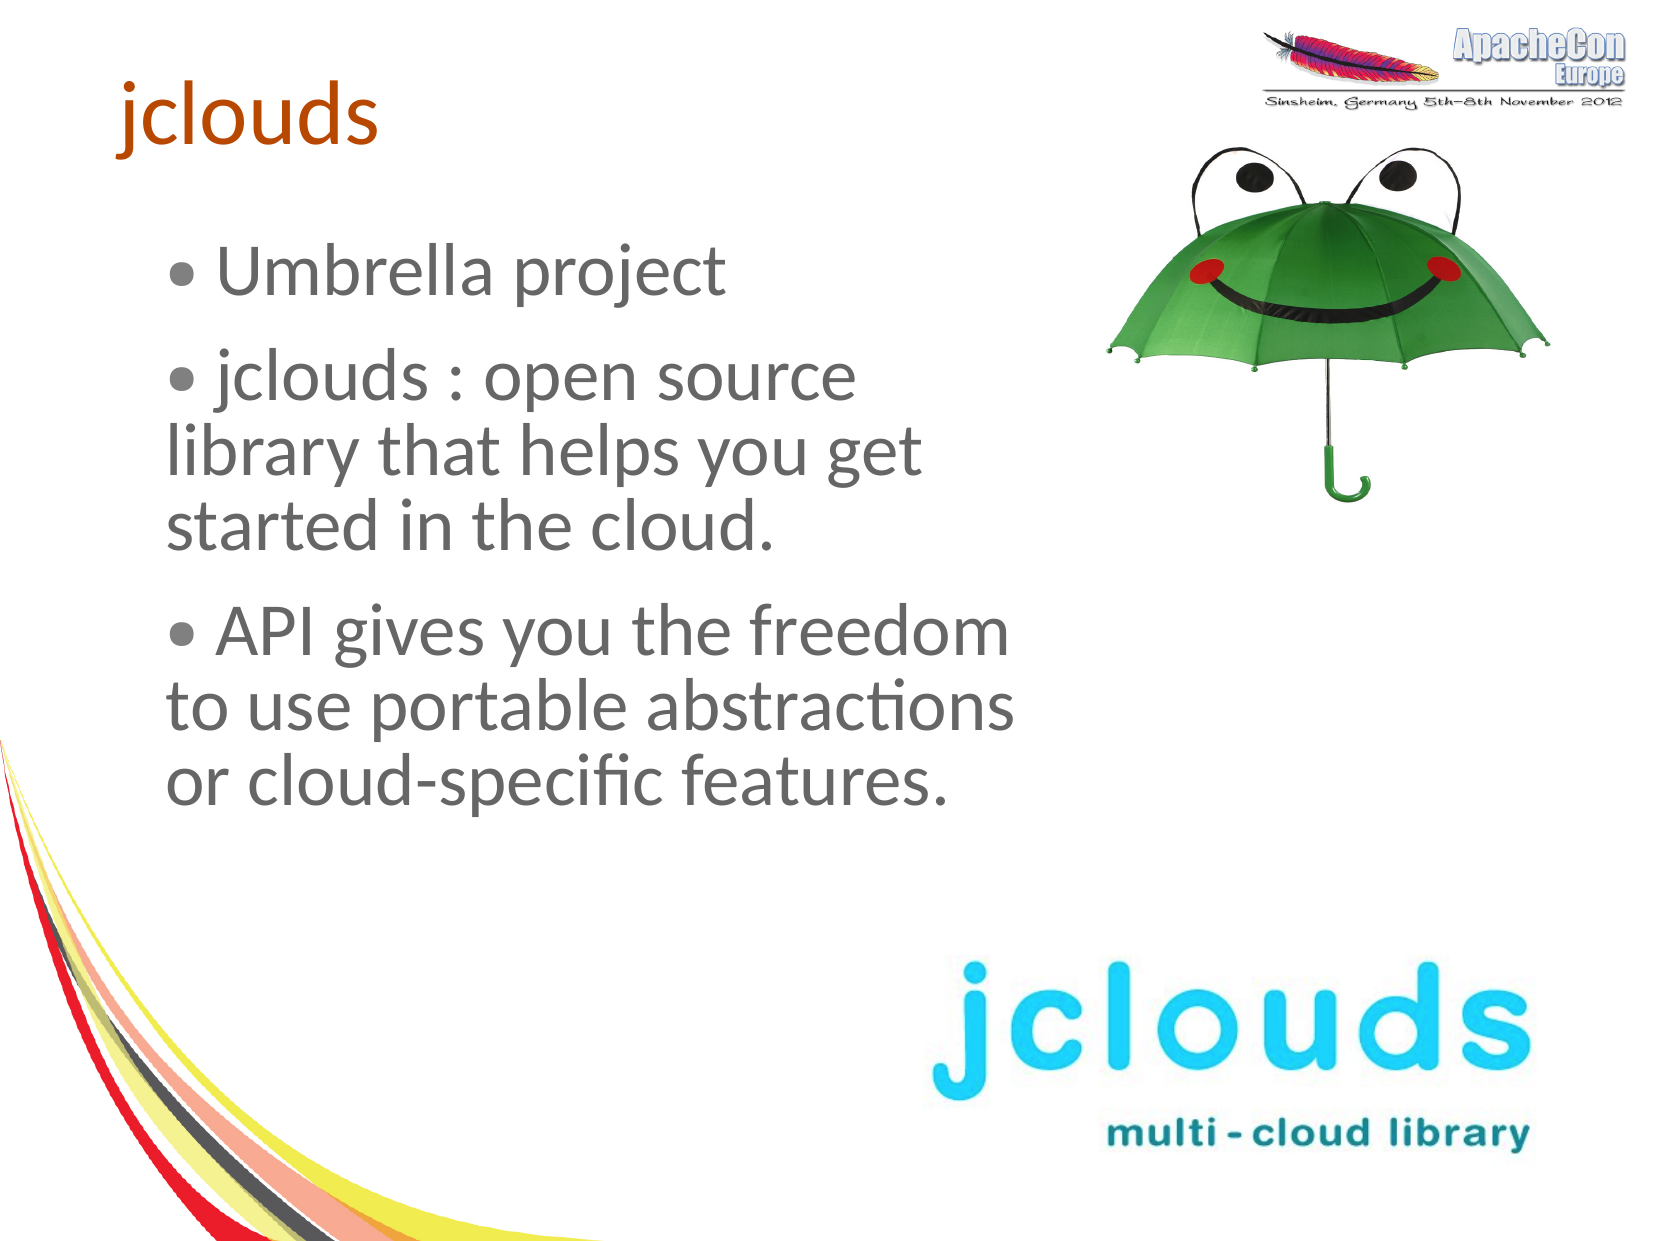

# jclouds
 Umbrella project
 jclouds : open source library that helps you get started in the cloud.
 API gives you the freedom to use portable abstractions or cloud-specific features.